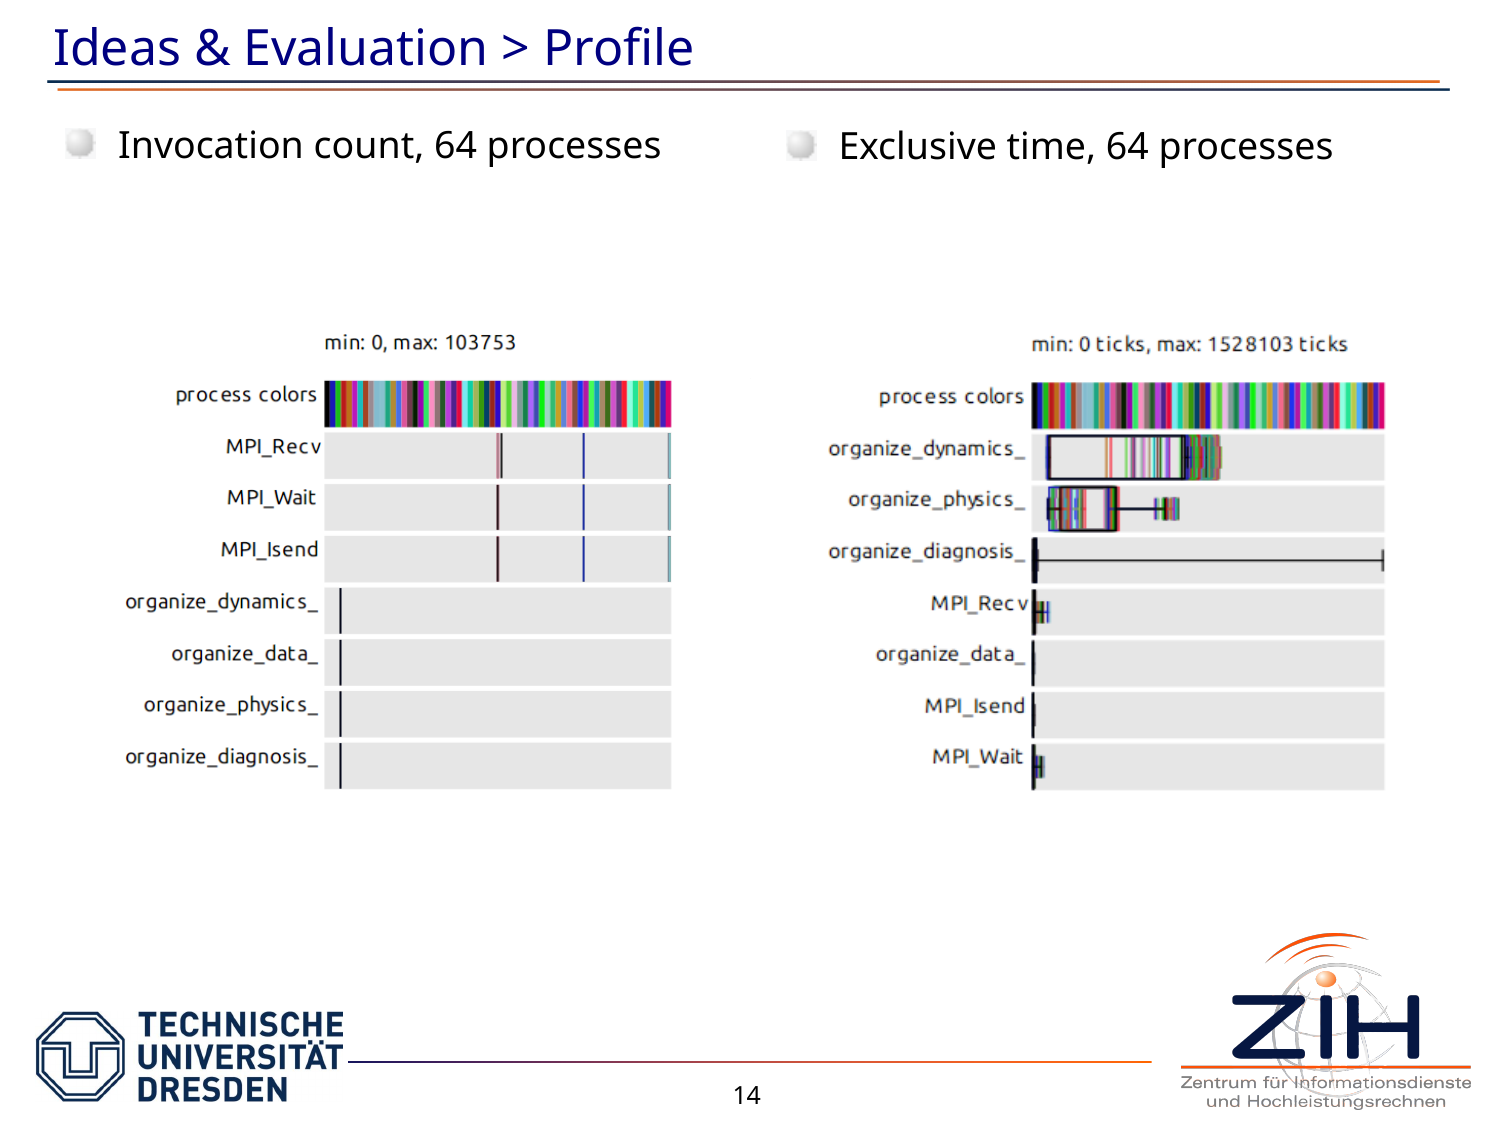

# Ideas & Evaluation > Profile
Invocation count, 64 processes
Exclusive time, 64 processes
14